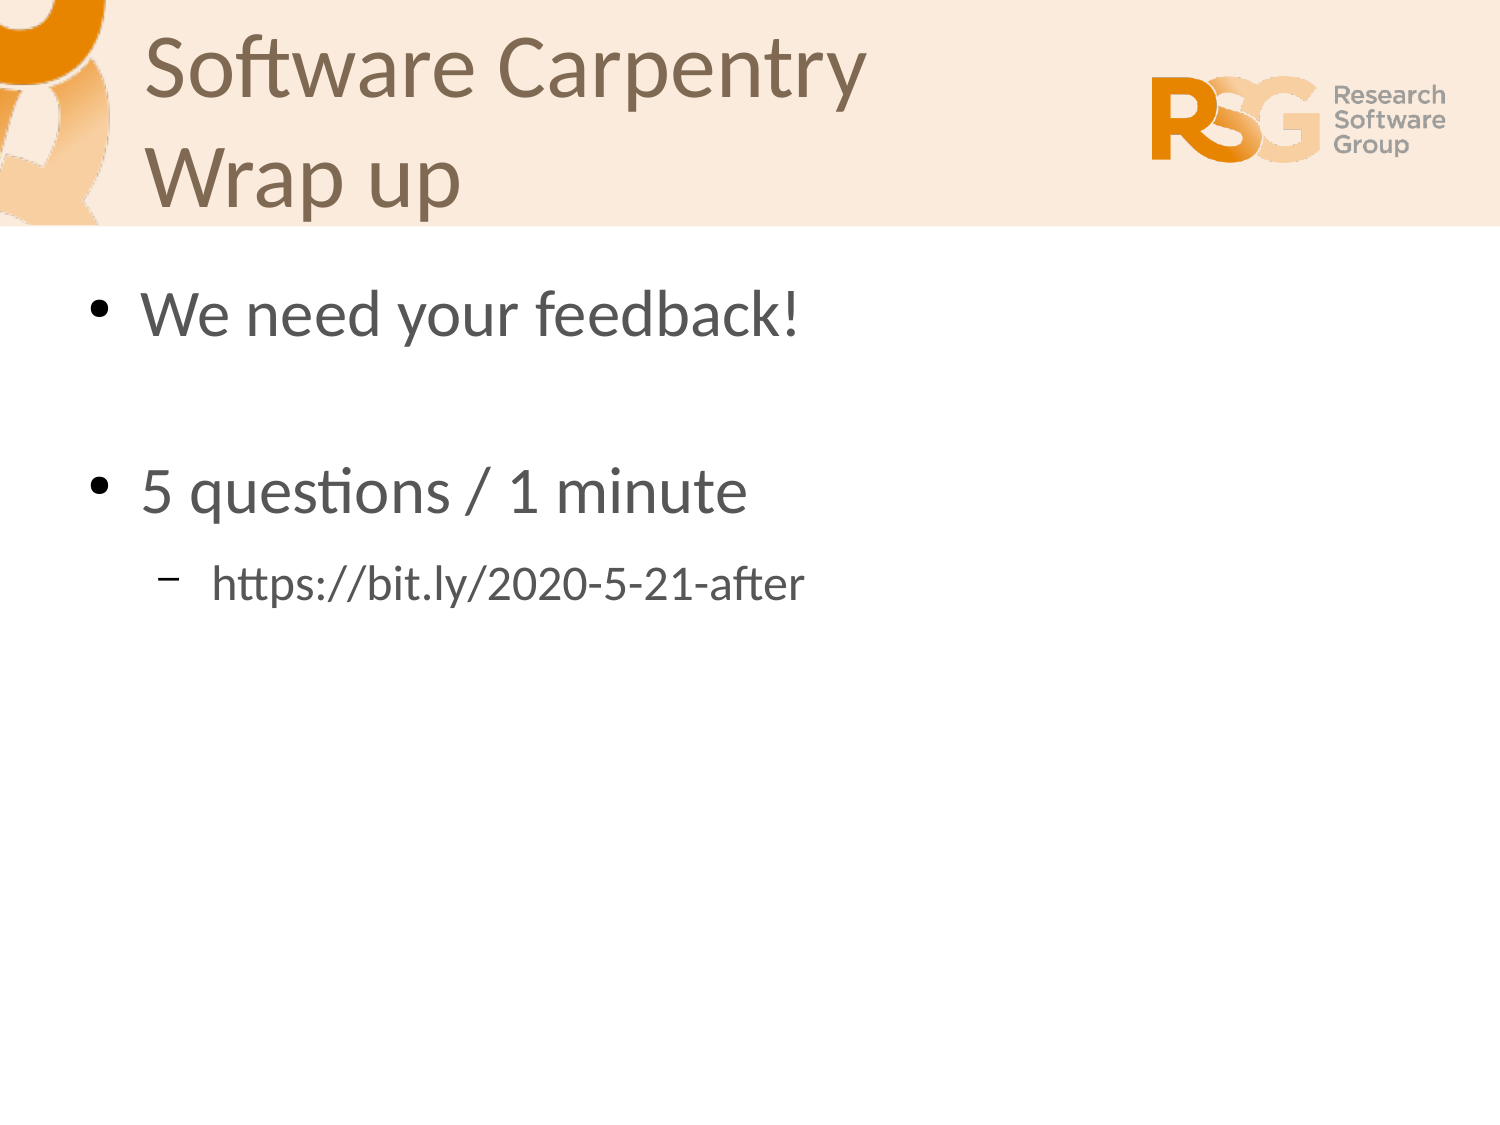

# Software Carpentry Wrap up
We need your feedback!
5 questions / 1 minute
https://bit.ly/2020-5-21-after